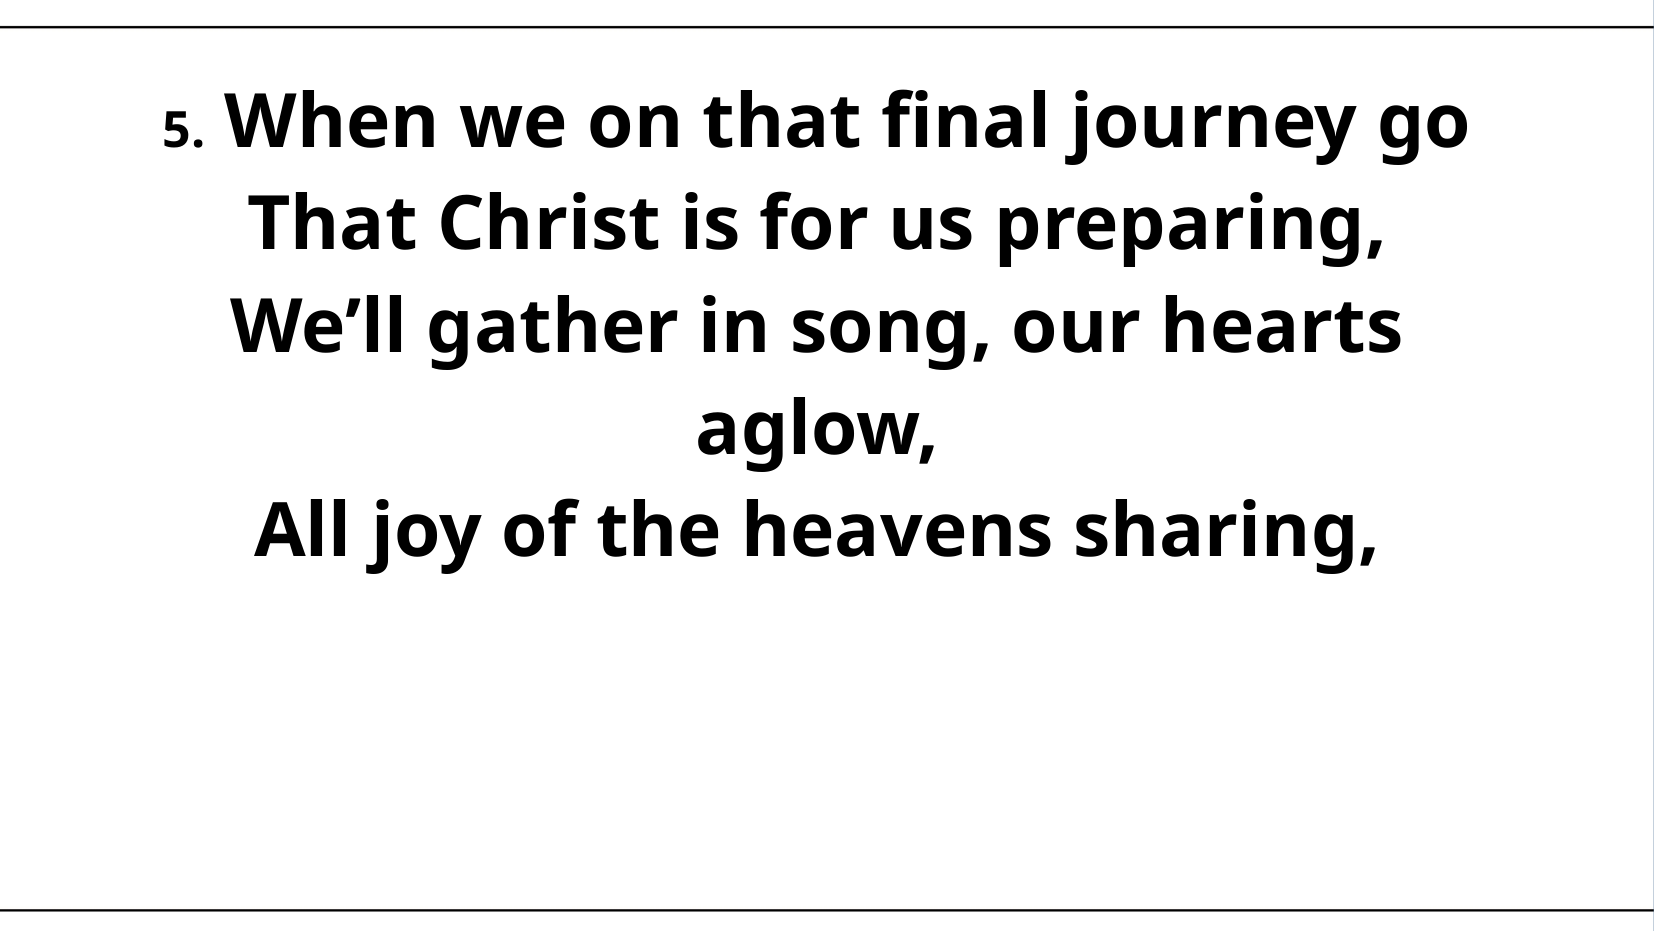

5. When we on that final journey go
That Christ is for us preparing,
We’ll gather in song, our hearts aglow,
All joy of the heavens sharing,